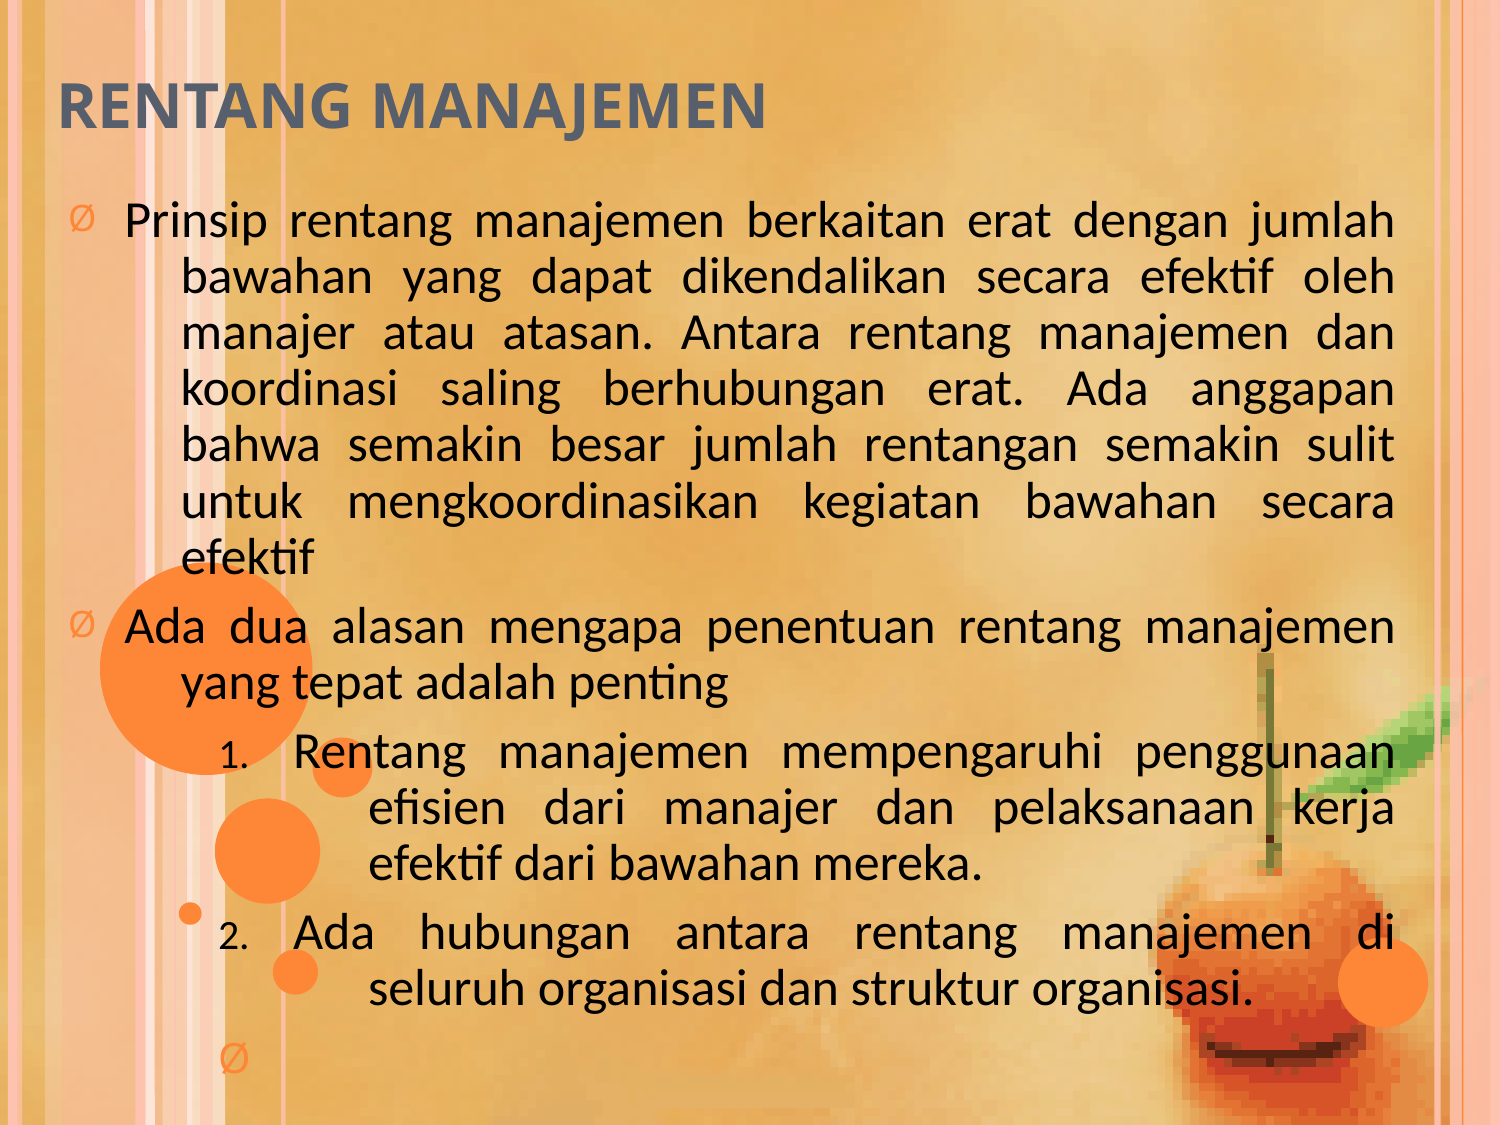

# RENTANG MANAJEMEN
Prinsip rentang manajemen berkaitan erat dengan jumlah bawahan yang dapat dikendalikan secara efektif oleh manajer atau atasan. Antara rentang manajemen dan koordinasi saling berhubungan erat. Ada anggapan bahwa semakin besar jumlah rentangan semakin sulit untuk mengkoordinasikan kegiatan bawahan secara efektif
Ada dua alasan mengapa penentuan rentang manajemen yang tepat adalah penting
Rentang manajemen mempengaruhi penggunaan efisien dari manajer dan pelaksanaan kerja efektif dari bawahan mereka.
Ada hubungan antara rentang manajemen di seluruh organisasi dan struktur organisasi.